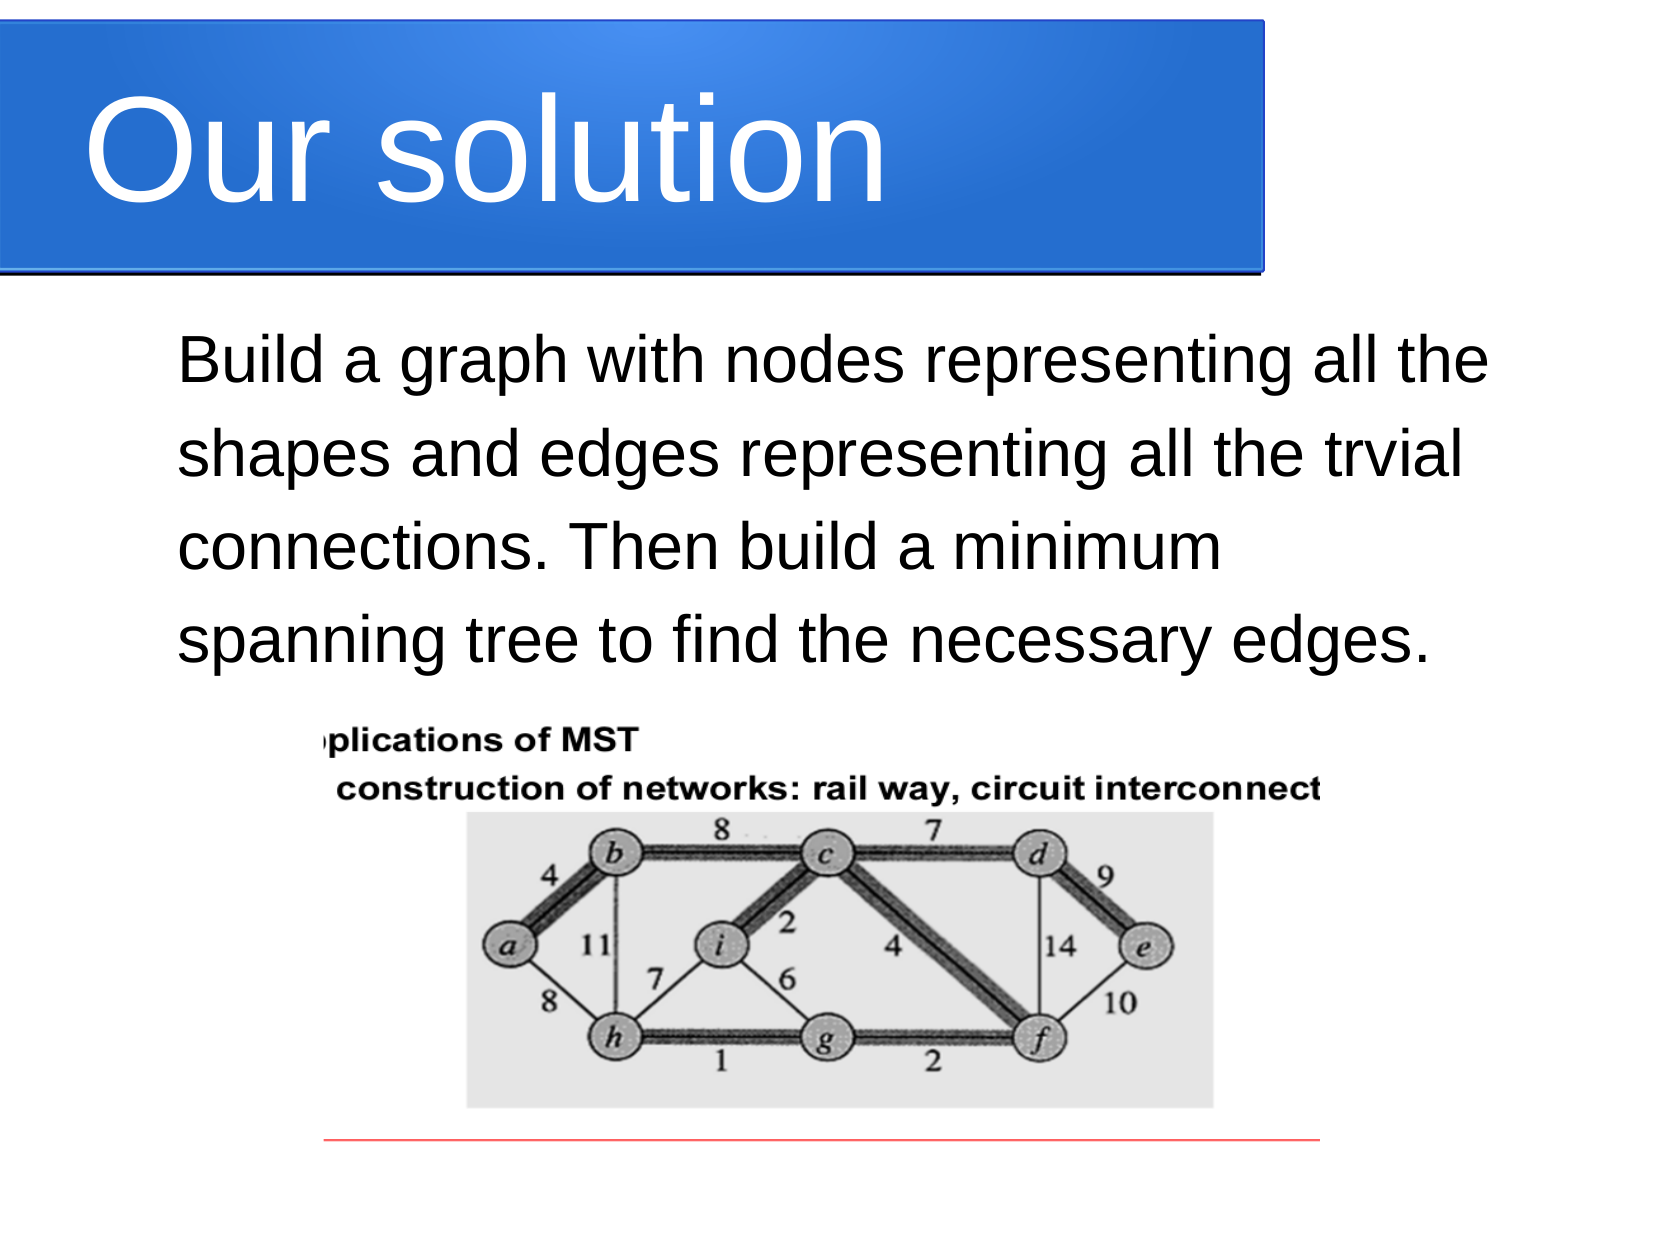

# Our solution
Build a graph with nodes representing all the shapes and edges representing all the trvial connections. Then build a minimum spanning tree to find the necessary edges.